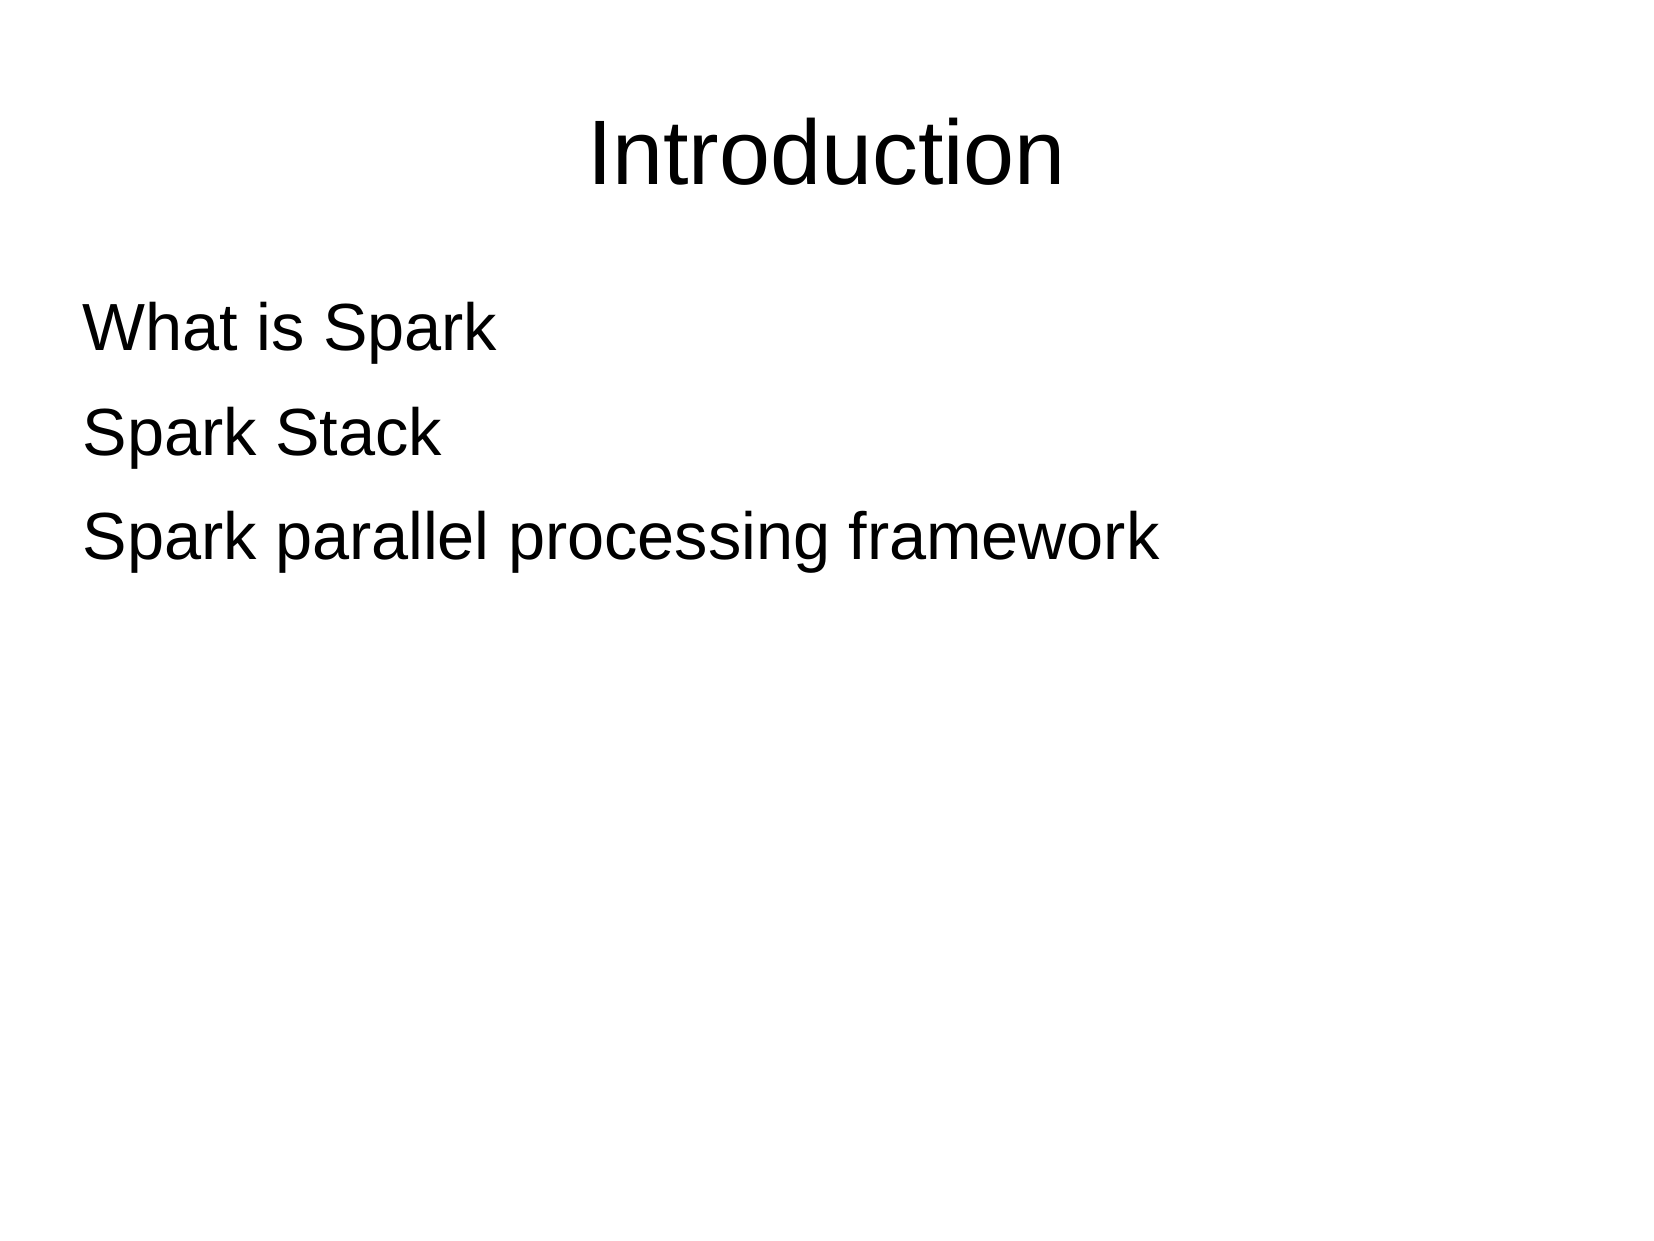

# Introduction
What is Spark
Spark Stack
Spark parallel processing framework